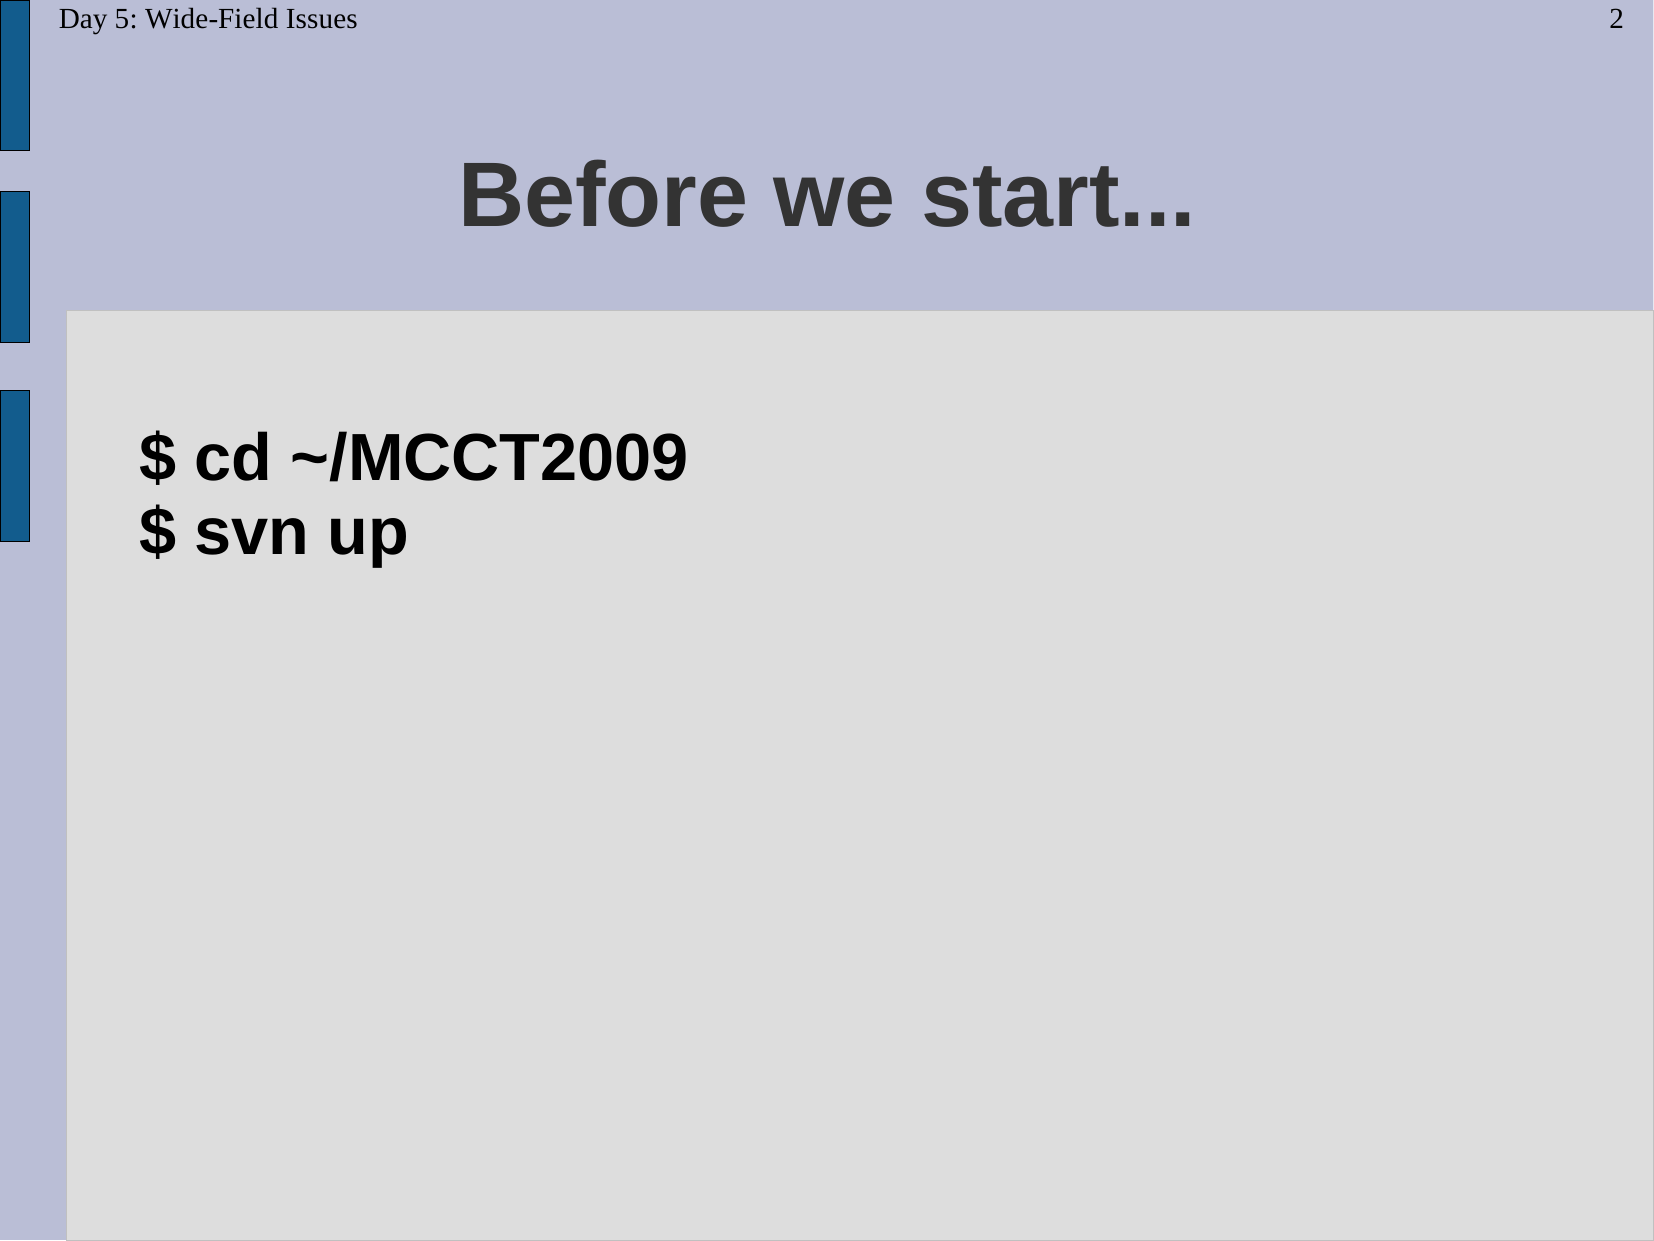

Day 5: Wide-Field Issues
2
# Before we start...
$ cd ~/MCCT2009
$ svn up